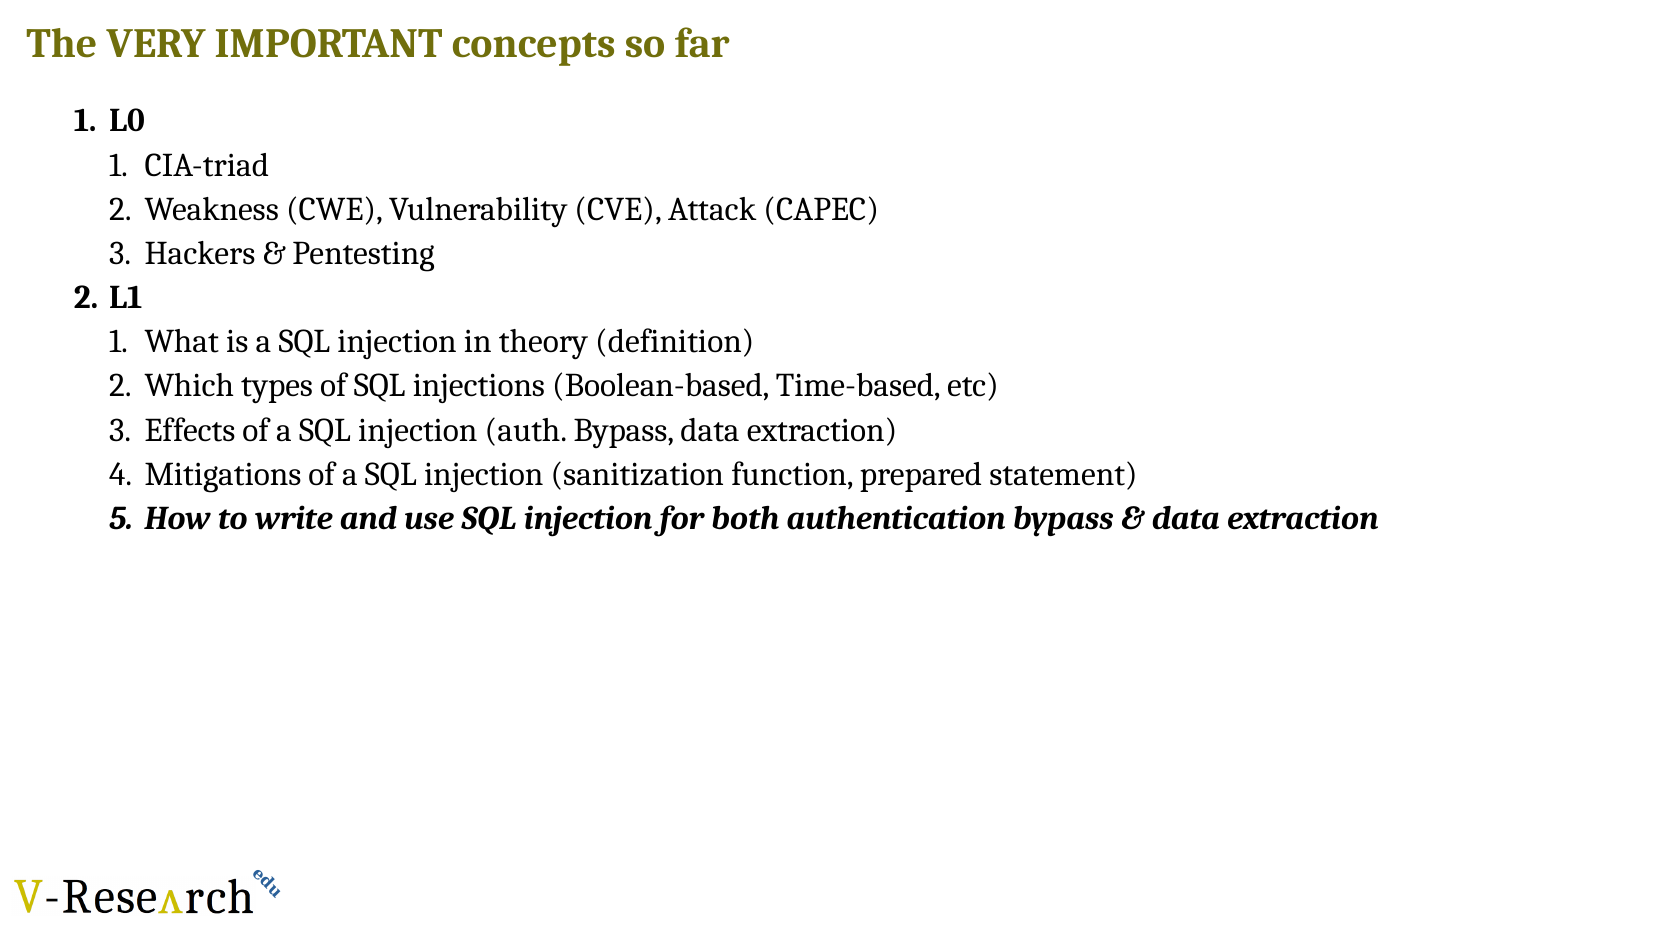

The VERY IMPORTANT concepts so far
L0
CIA-triad
Weakness (CWE), Vulnerability (CVE), Attack (CAPEC)
Hackers & Pentesting
L1
What is a SQL injection in theory (definition)
Which types of SQL injections (Boolean-based, Time-based, etc)
Effects of a SQL injection (auth. Bypass, data extraction)
Mitigations of a SQL injection (sanitization function, prepared statement)
How to write and use SQL injection for both authentication bypass & data extraction
edu